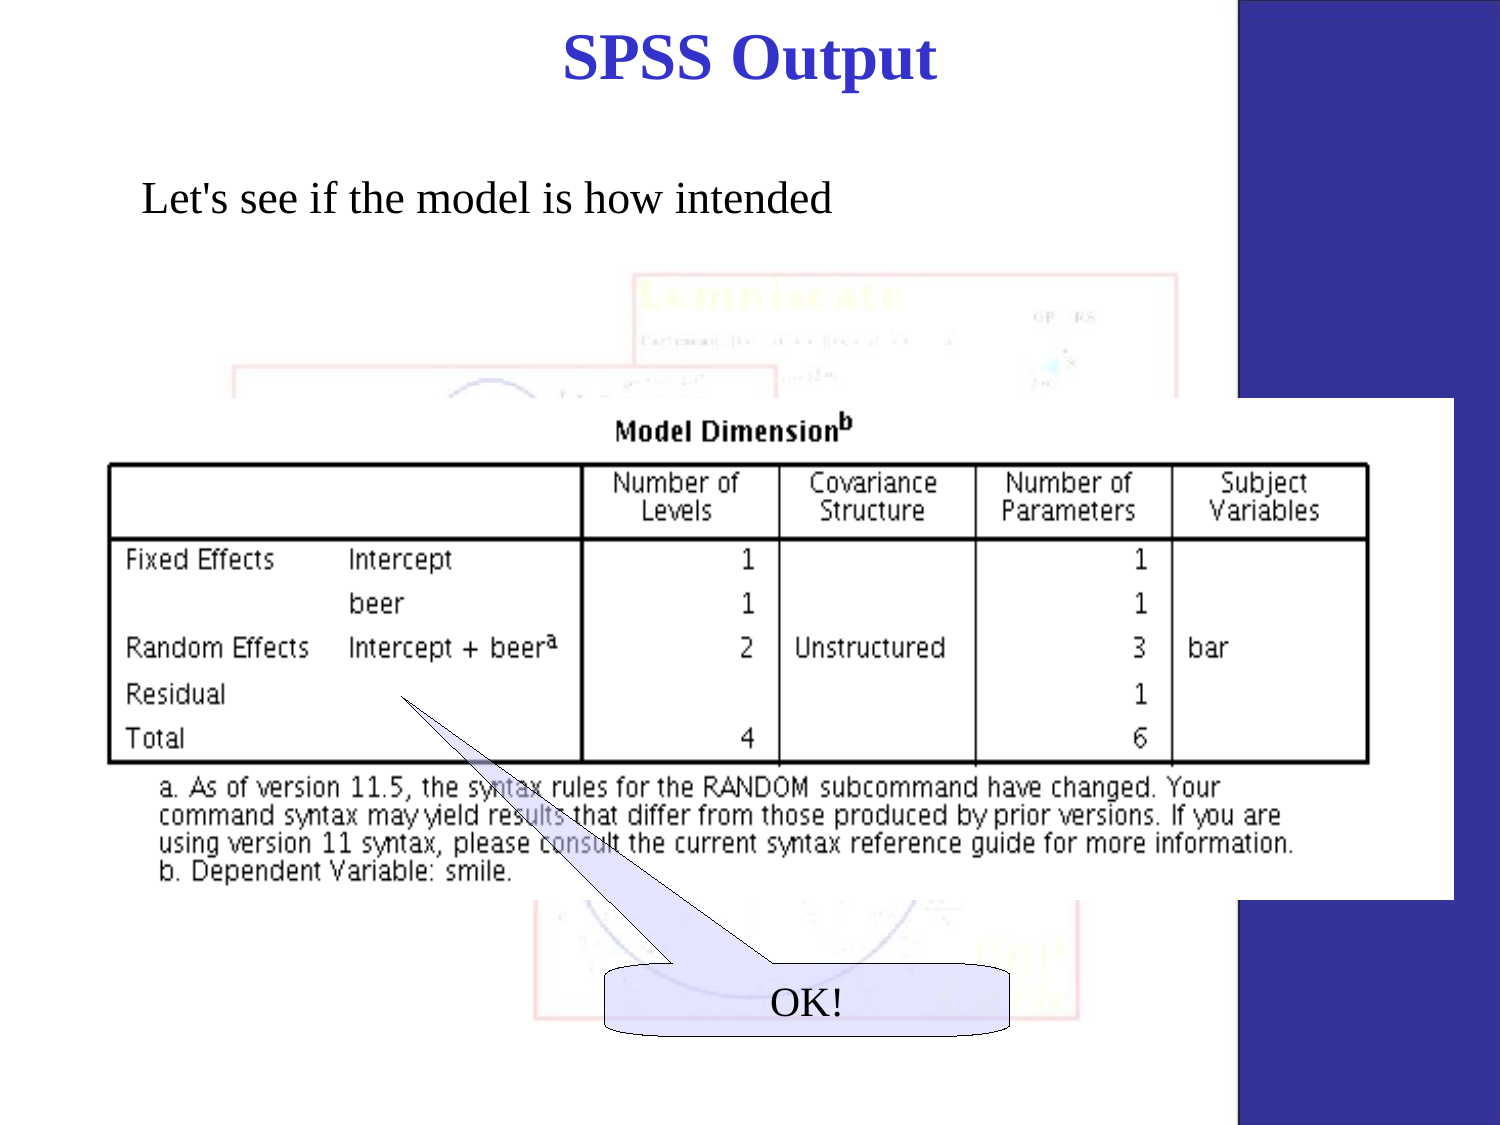

# SPSS Output
Let's see if the model is how intended
OK!
109